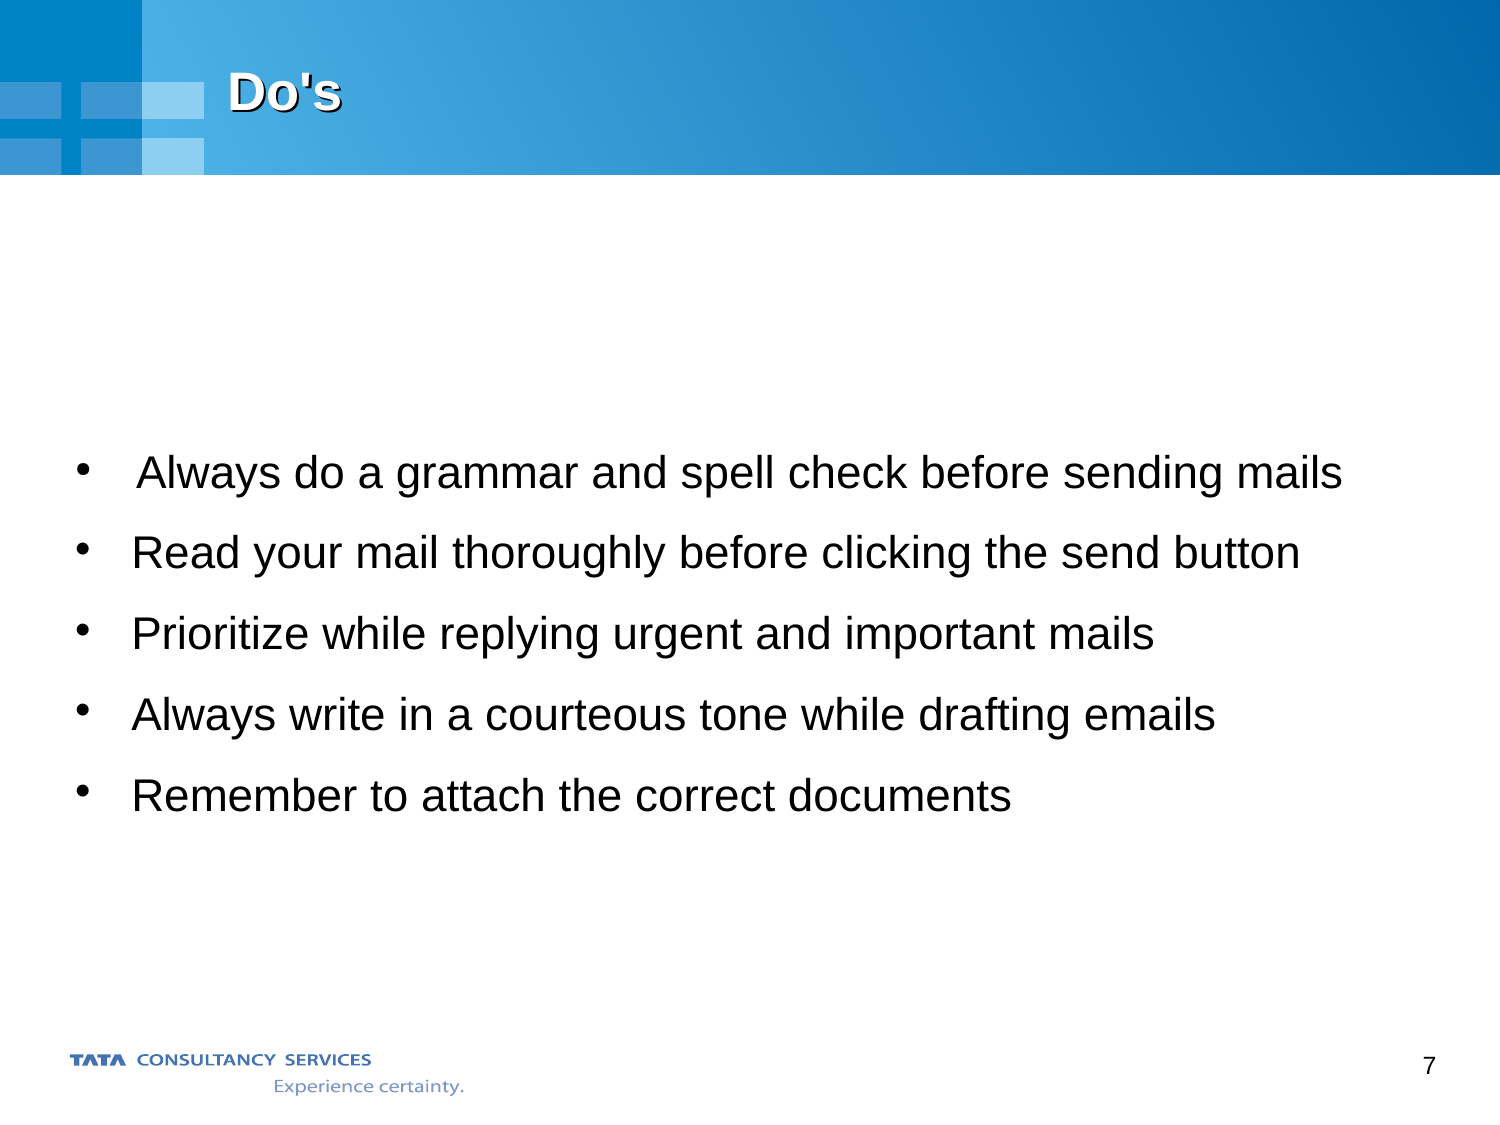

# Do's
 Always do a grammar and spell check before sending mails
Read your mail thoroughly before clicking the send button
Prioritize while replying urgent and important mails
Always write in a courteous tone while drafting emails
Remember to attach the correct documents